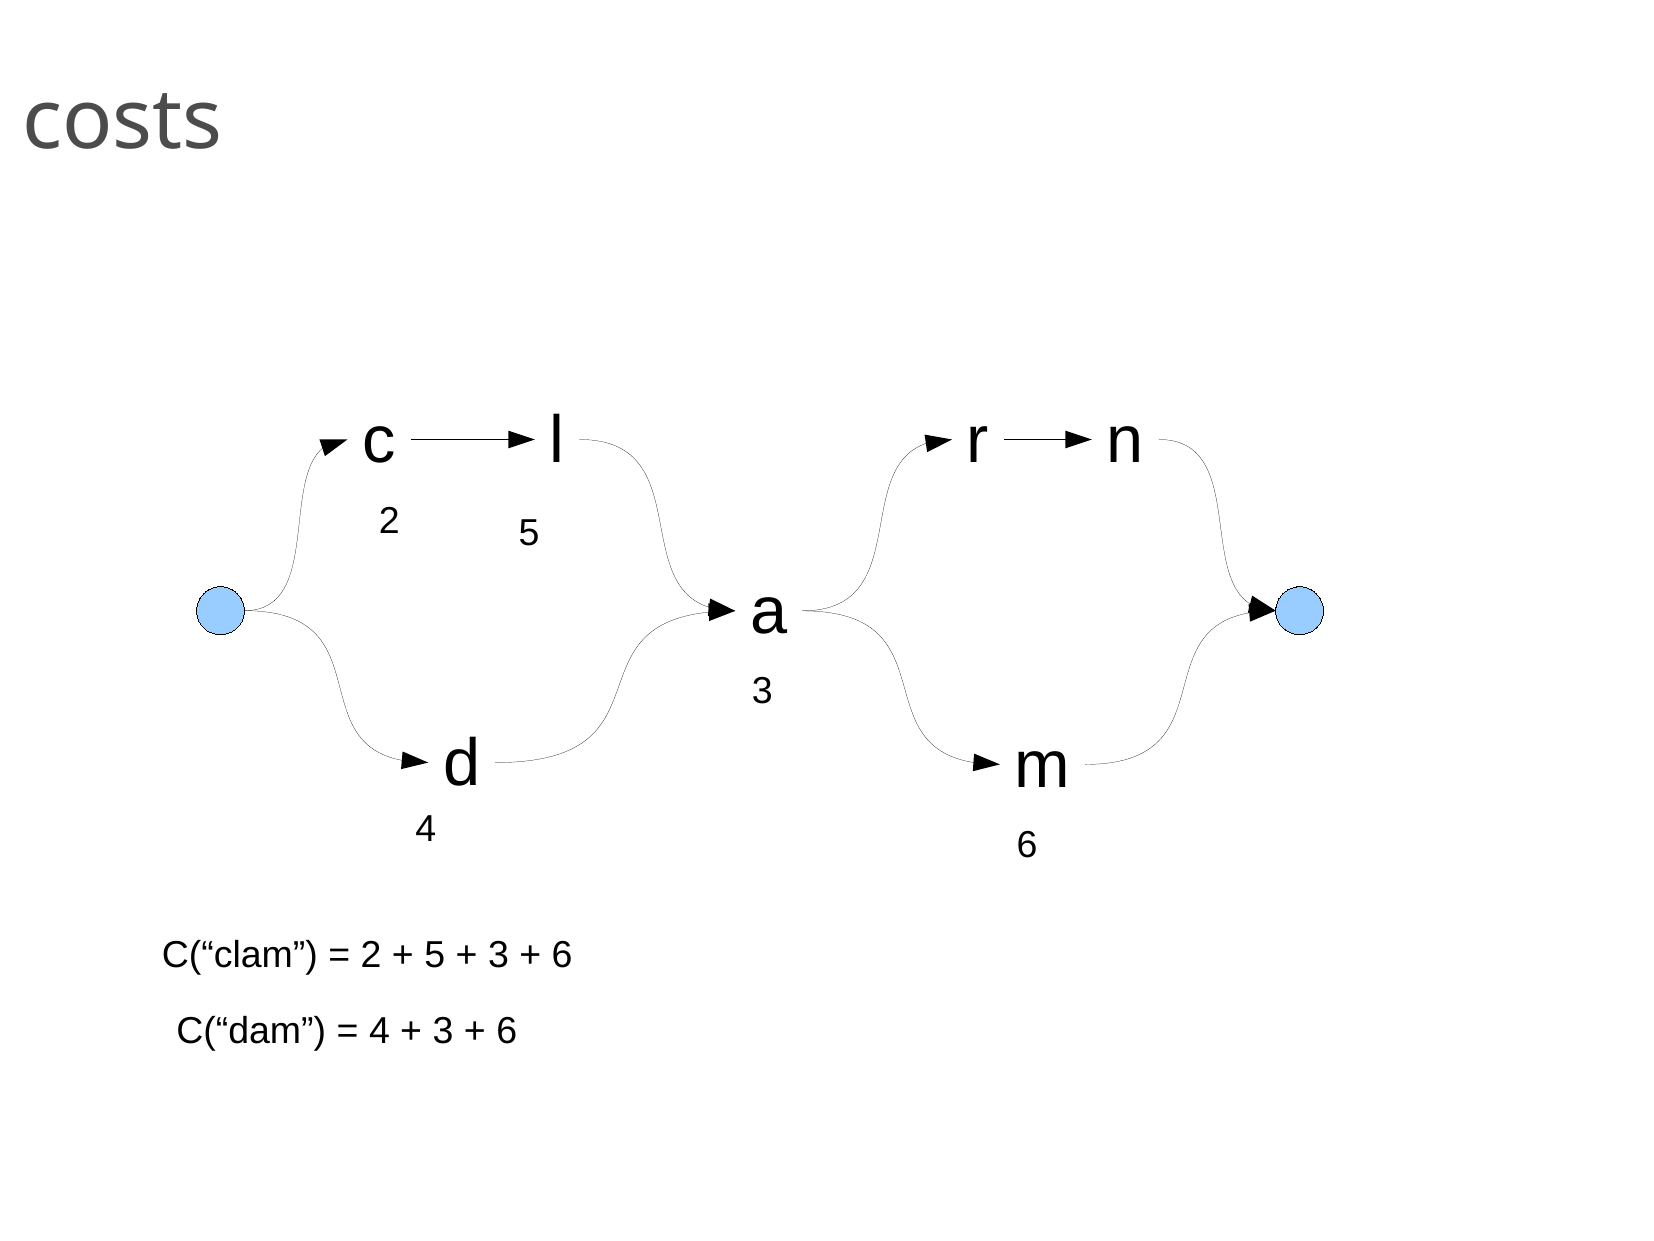

# costs
c
l
r
n
2
5
a
3
d
m
4
6
C(“clam”) = 2 + 5 + 3 + 6
C(“dam”) = 4 + 3 + 6